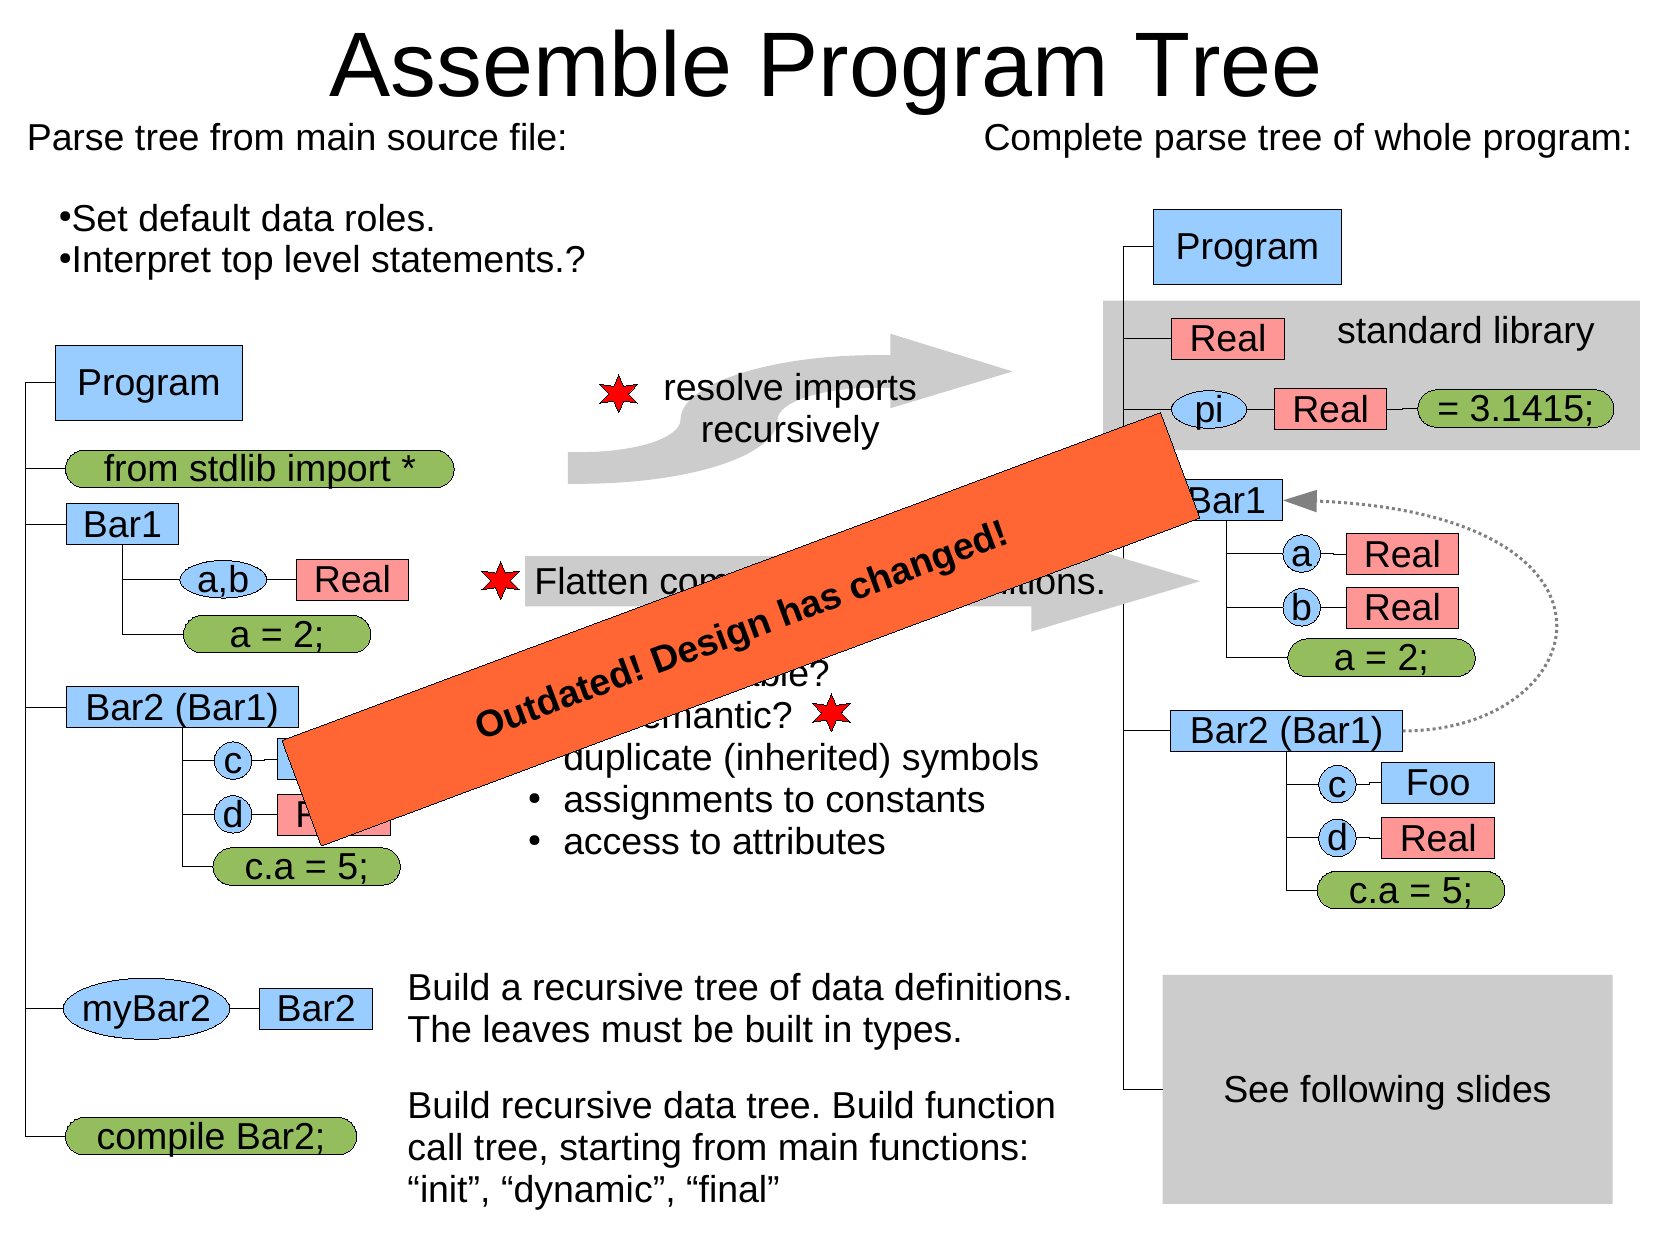

# Assemble Program Tree
Parse tree from main source file:
Complete parse tree of whole program:
Set default data roles.
Interpret top level statements.?
Program
standard library
Real
resolve imports
recursively
Program
Real
= 3.1415;
pi
from stdlib import *
Bar1
Bar1
Flatten compound data definitions.
Real
a
Real
a,b
Outdated! Design has changed!
Real
b
a = 2;
a = 2;
Build symbol table?
Check semantic?
duplicate (inherited) symbols
assignments to constants
access to attributes
Bar2 (Bar1)
Bar2 (Bar1)
Foo
c
Foo
c
Real
d
Real
d
c.a = 5;
c.a = 5;
Build a recursive tree of data definitions. The leaves must be built in types.
See following slides
myBar2
Bar2
Build recursive data tree. Build function call tree, starting from main functions:
“init”, “dynamic”, “final”
compile Bar2;